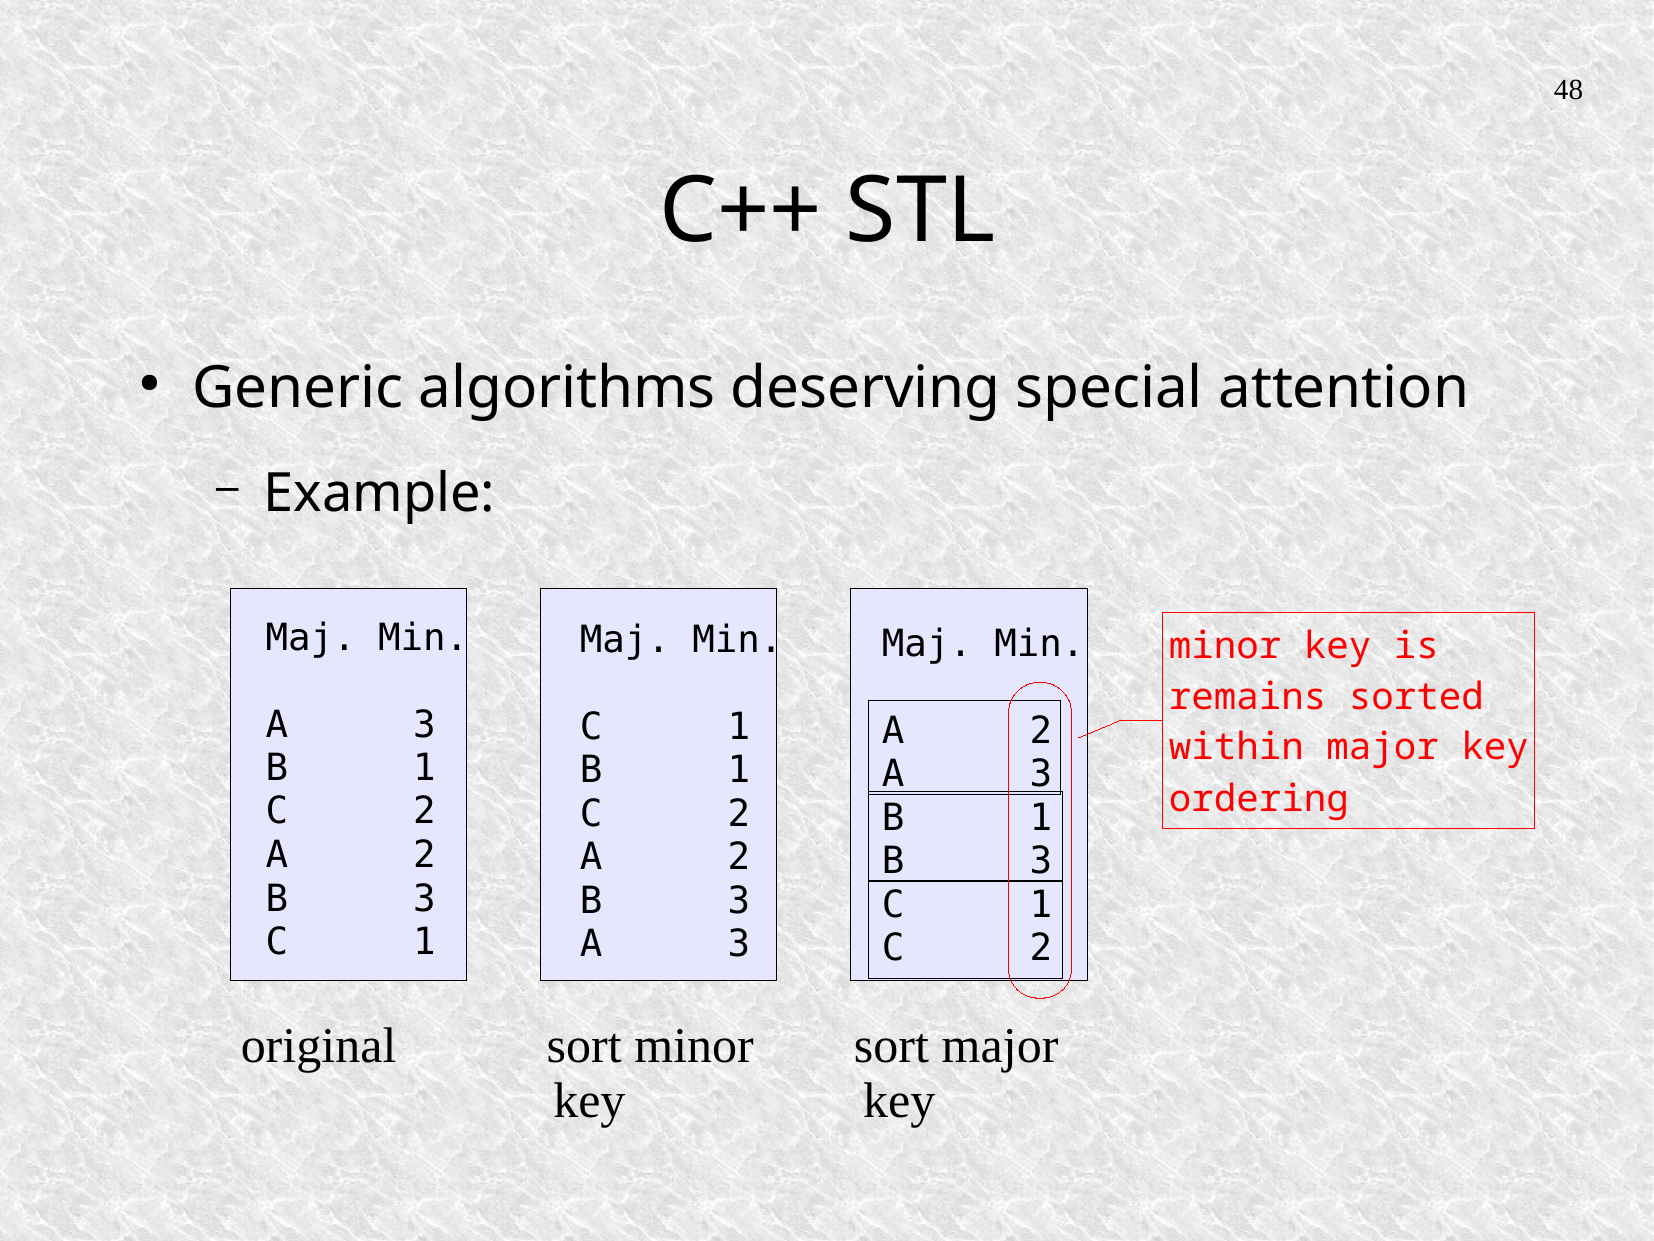

48
# C++ STL
Generic algorithms deserving special attention
Example:
Maj. Min.
A		3
B		1
C		2
A		2
B		3
C		1
Maj. Min.
C		1
B		1
C		2
A		2
B		3
A		3
Maj. Min.
A		2
A		3
B		1
B		3
C		1
C		2
original sort minor sort major
 key key